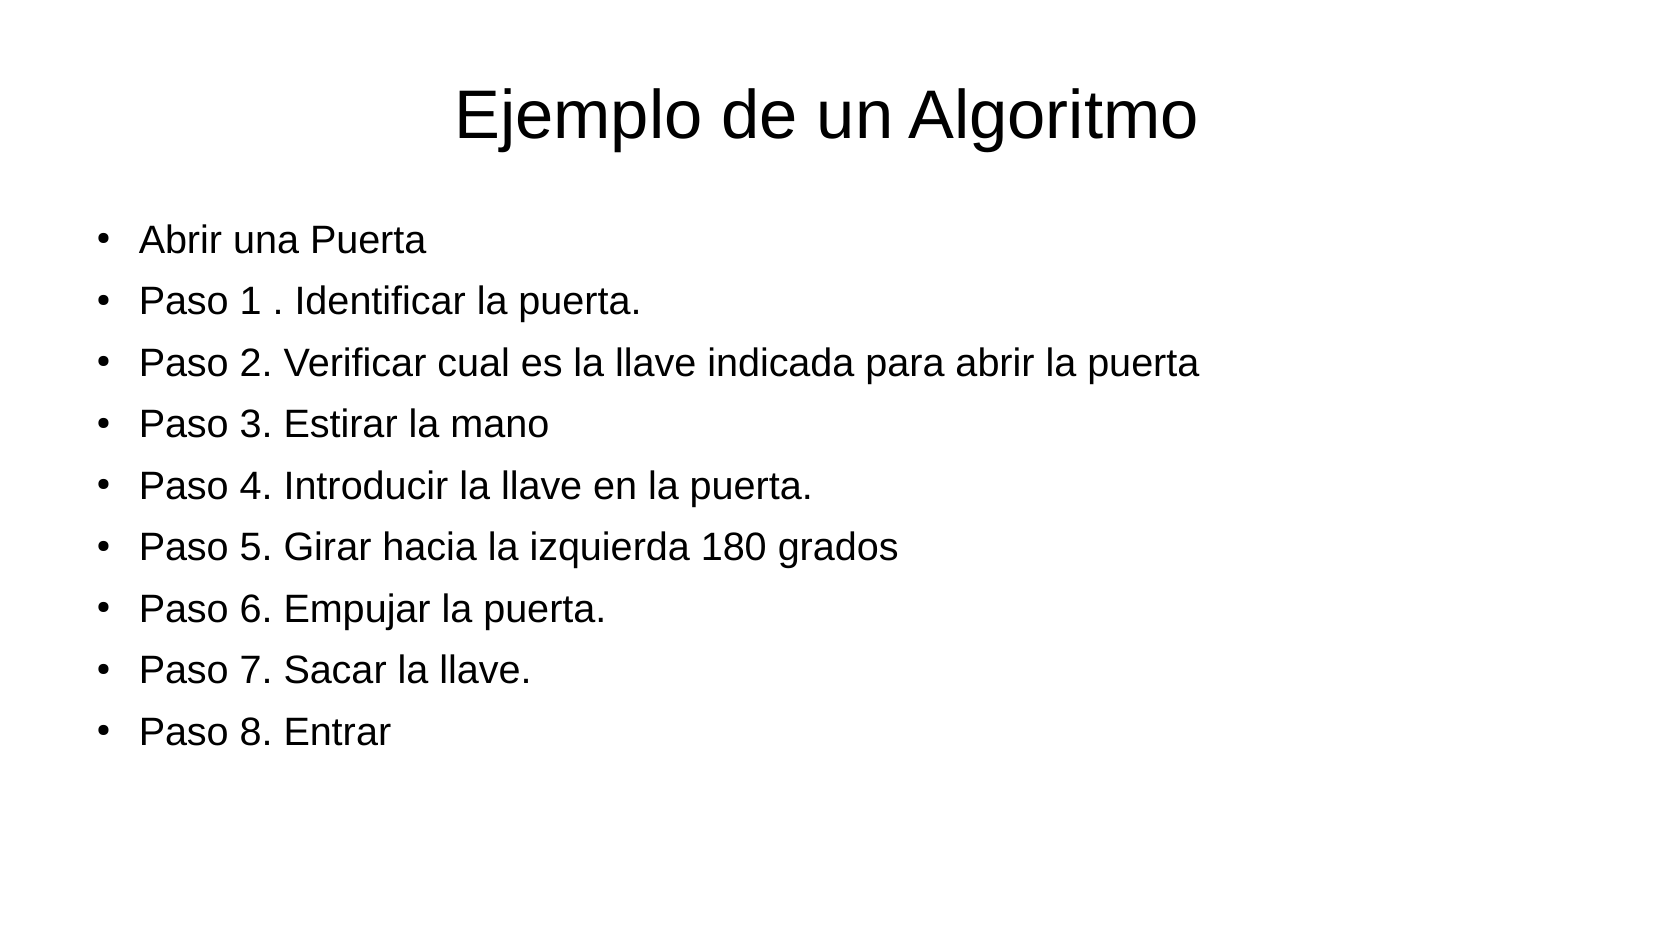

# Ejemplo de un Algoritmo
Abrir una Puerta
Paso 1 . Identificar la puerta.
Paso 2. Verificar cual es la llave indicada para abrir la puerta
Paso 3. Estirar la mano
Paso 4. Introducir la llave en la puerta.
Paso 5. Girar hacia la izquierda 180 grados
Paso 6. Empujar la puerta.
Paso 7. Sacar la llave.
Paso 8. Entrar